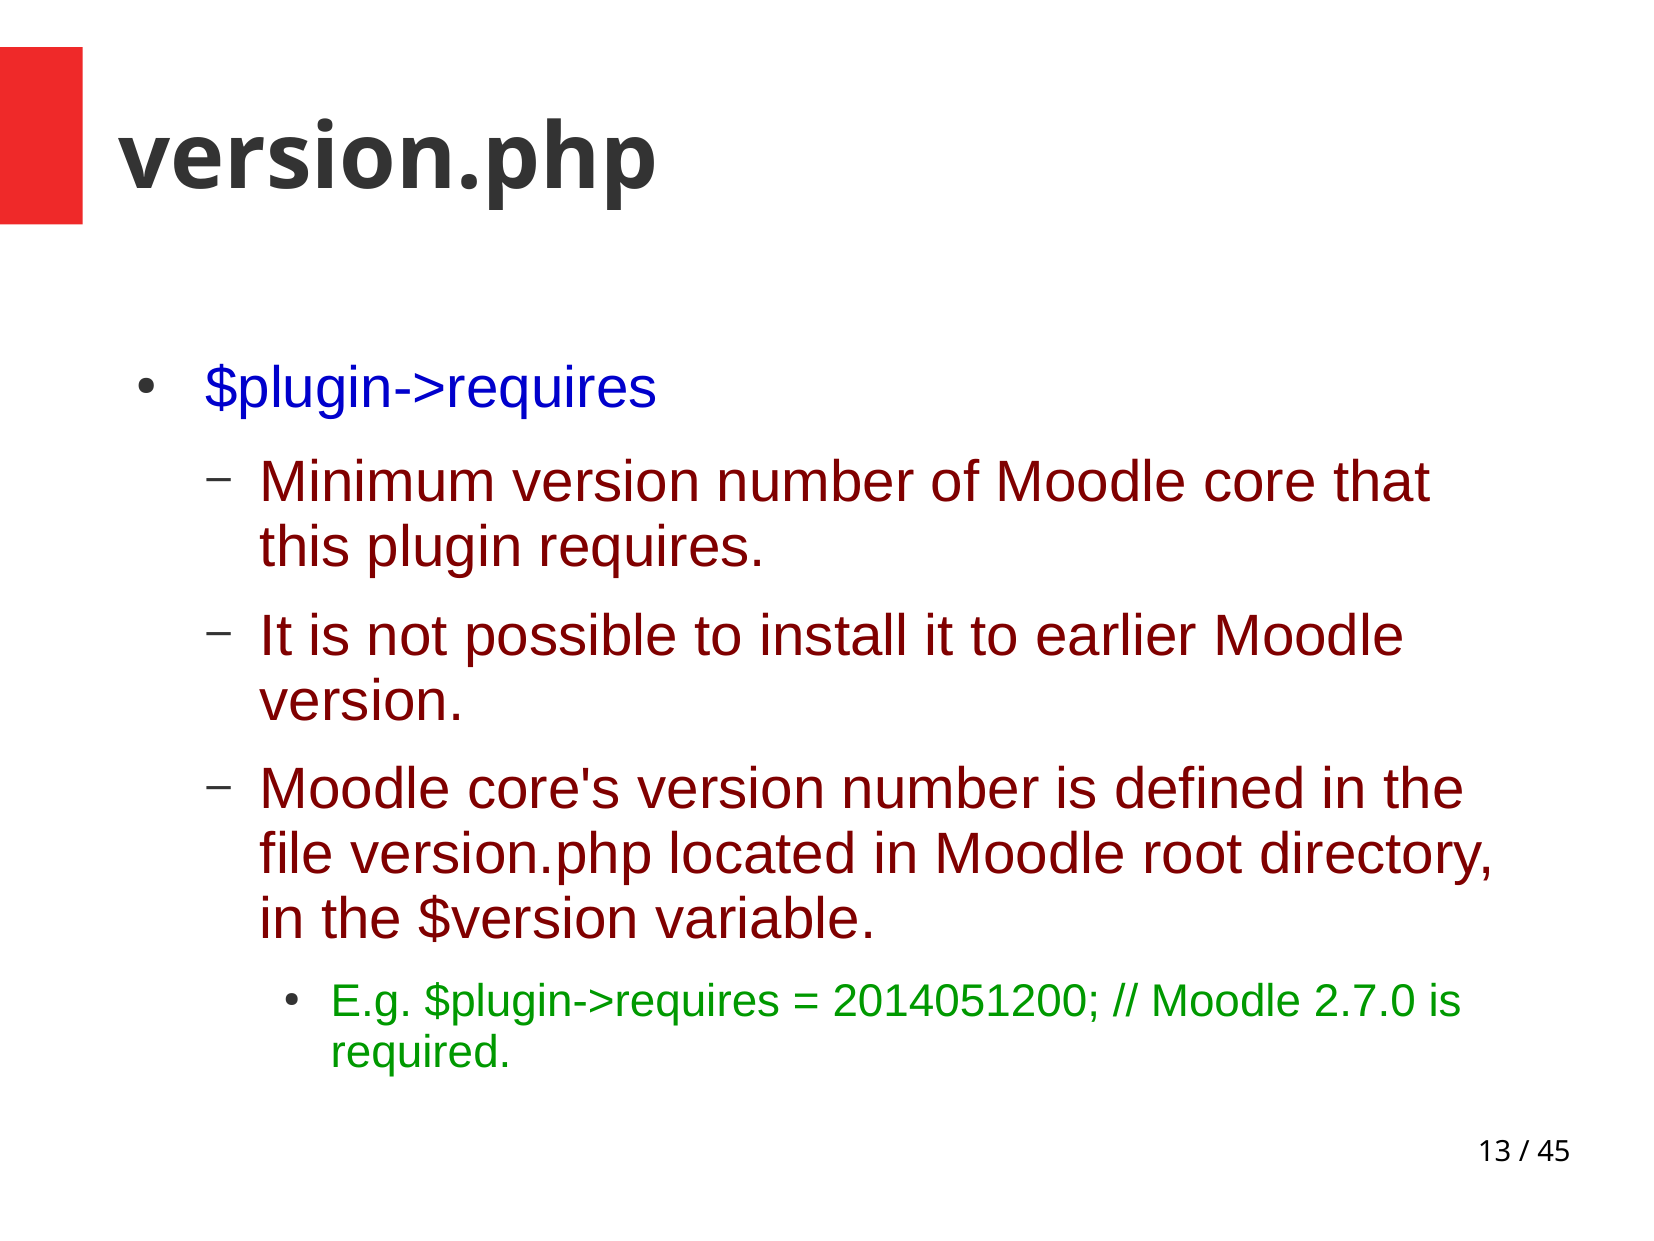

# version.php
 $plugin->requires
Minimum version number of Moodle core that this plugin requires.
It is not possible to install it to earlier Moodle version.
Moodle core's version number is defined in the file version.php located in Moodle root directory, in the $version variable.
E.g. $plugin->requires = 2014051200; // Moodle 2.7.0 is required.
13